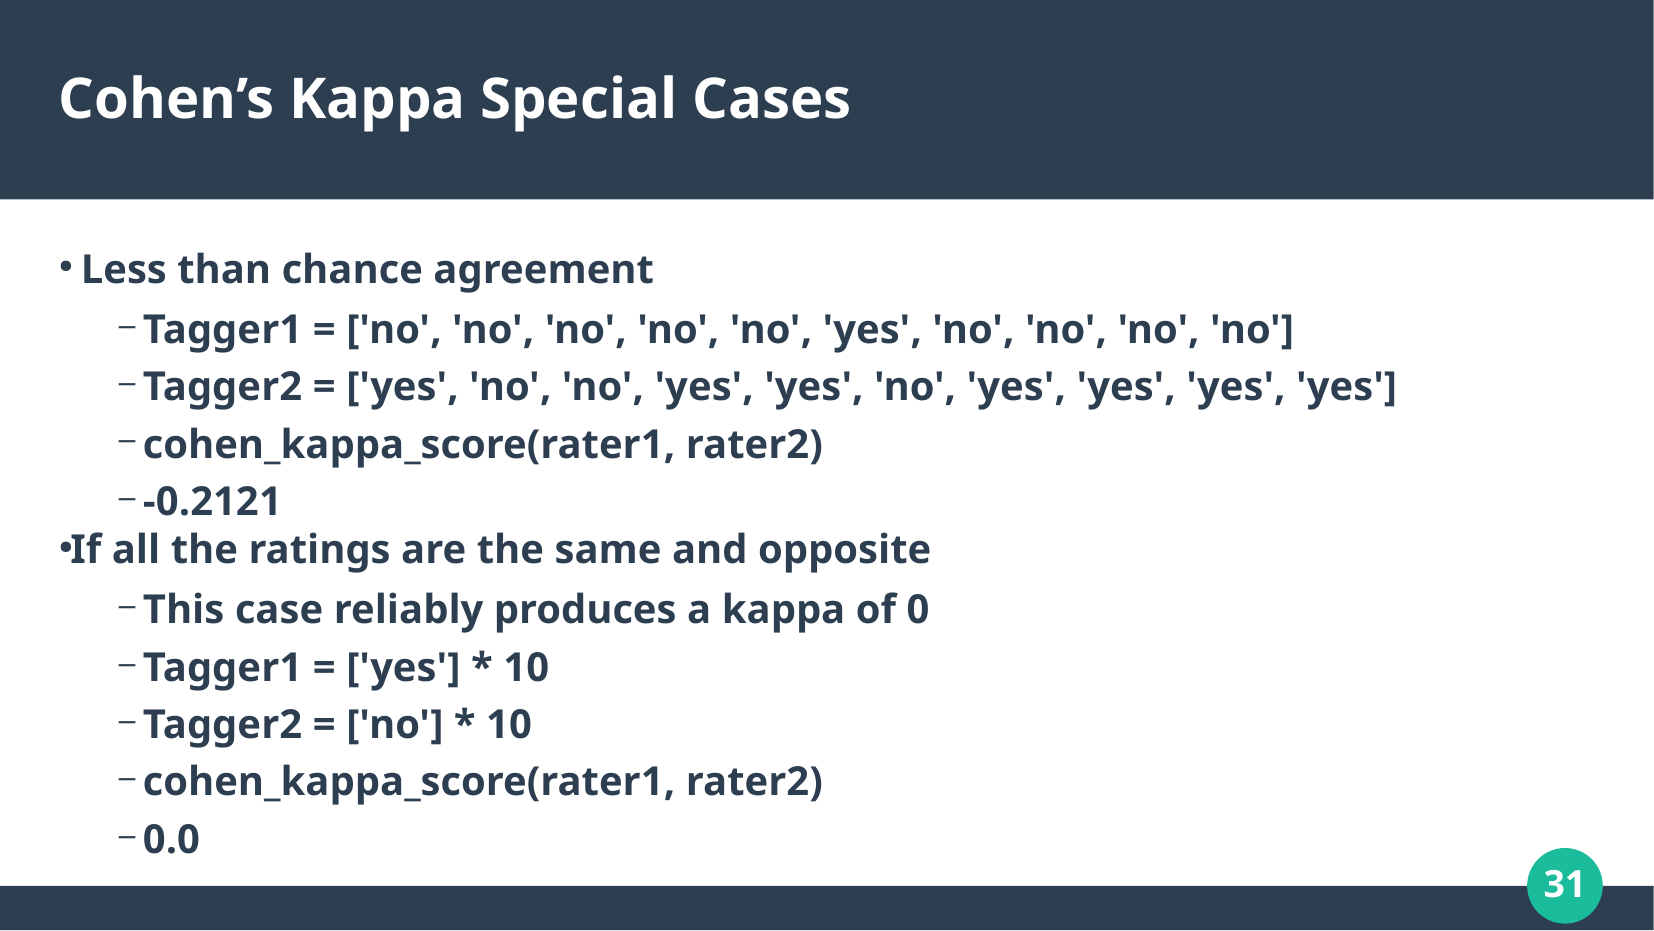

# Cohen’s Kappa Special Cases
 Less than chance agreement
 Tagger1 = ['no', 'no', 'no', 'no', 'no', 'yes', 'no', 'no', 'no', 'no']
 Tagger2 = ['yes', 'no', 'no', 'yes', 'yes', 'no', 'yes', 'yes', 'yes', 'yes']
 cohen_kappa_score(rater1, rater2)
 -0.2121
If all the ratings are the same and opposite
 This case reliably produces a kappa of 0
 Tagger1 = ['yes'] * 10
 Tagger2 = ['no'] * 10
 cohen_kappa_score(rater1, rater2)
 0.0